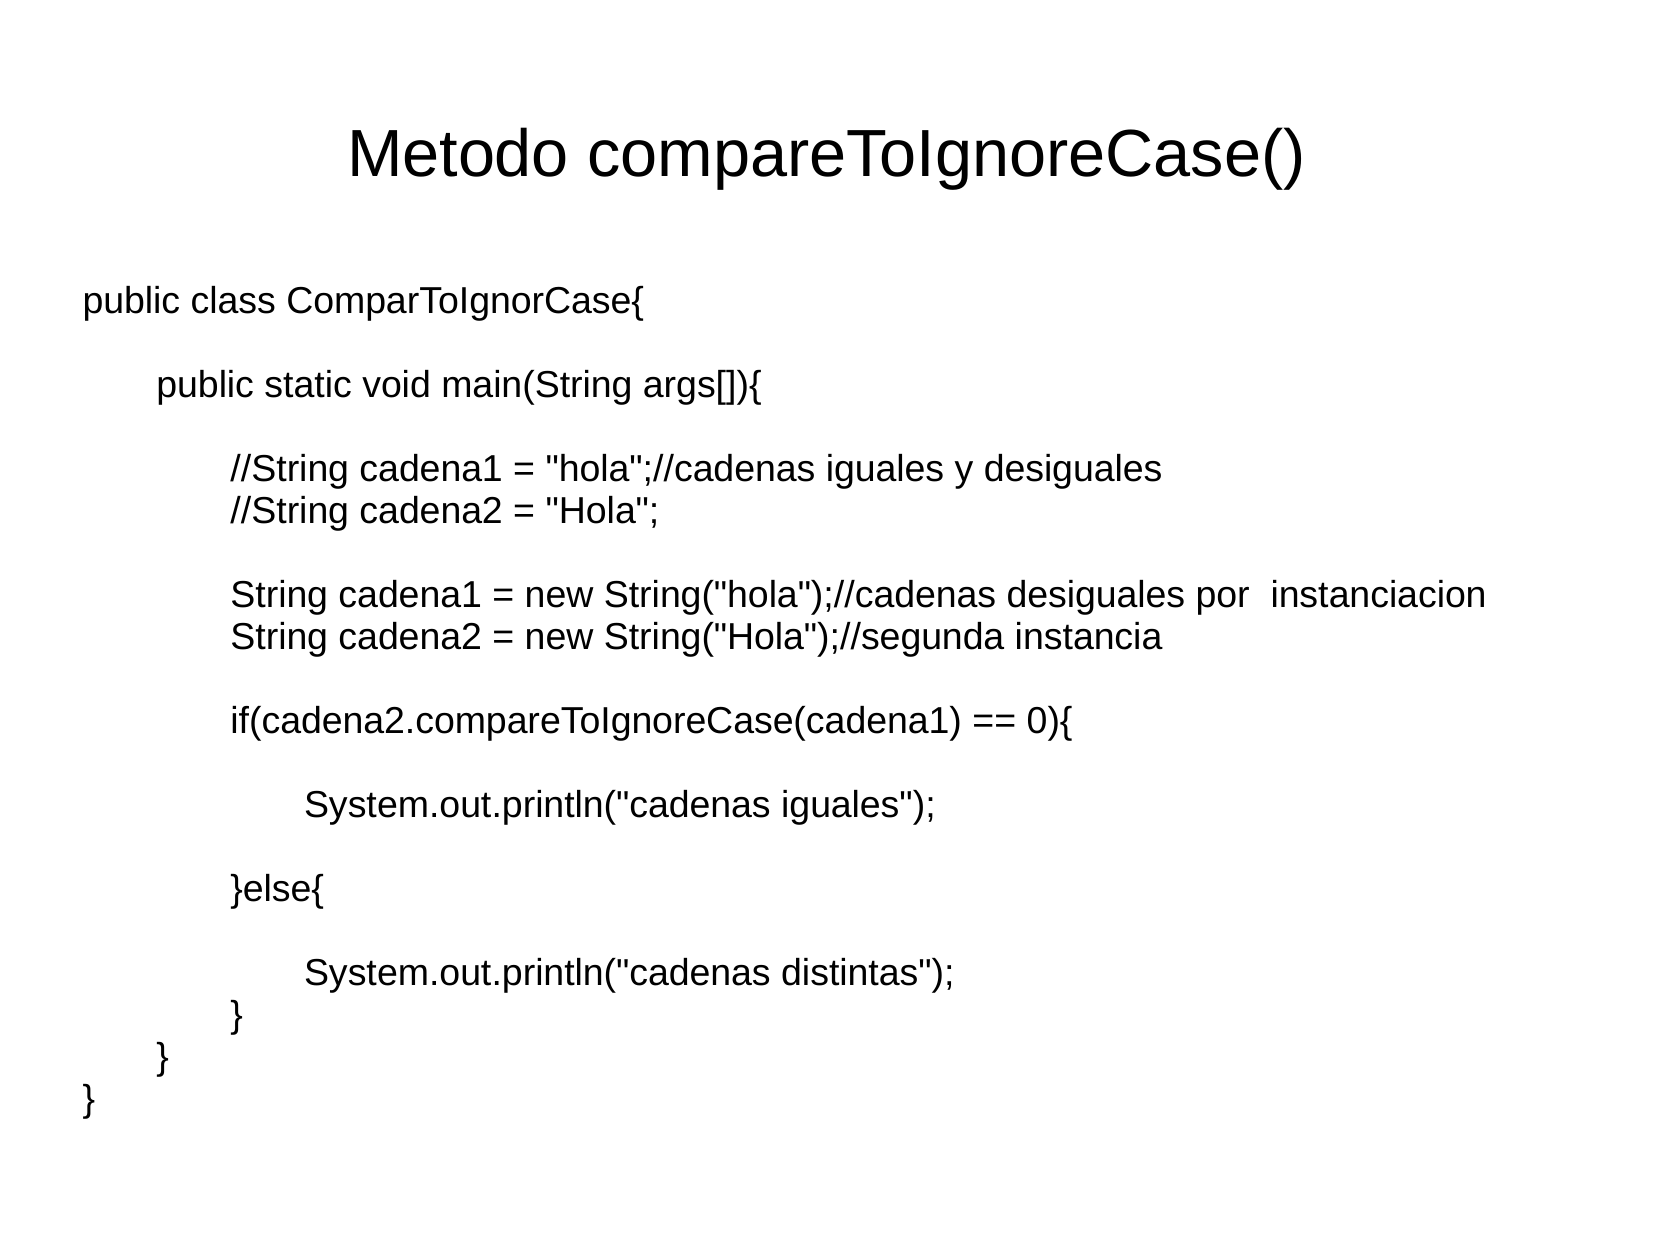

# Metodo compareToIgnoreCase()
public class ComparToIgnorCase{
	public static void main(String args[]){
		//String cadena1 = "hola";//cadenas iguales y desiguales
		//String cadena2 = "Hola";
		String cadena1 = new String("hola");//cadenas desiguales por instanciacion
		String cadena2 = new String("Hola");//segunda instancia
		if(cadena2.compareToIgnoreCase(cadena1) == 0){
			System.out.println("cadenas iguales");
		}else{
			System.out.println("cadenas distintas");
		}
	}
}